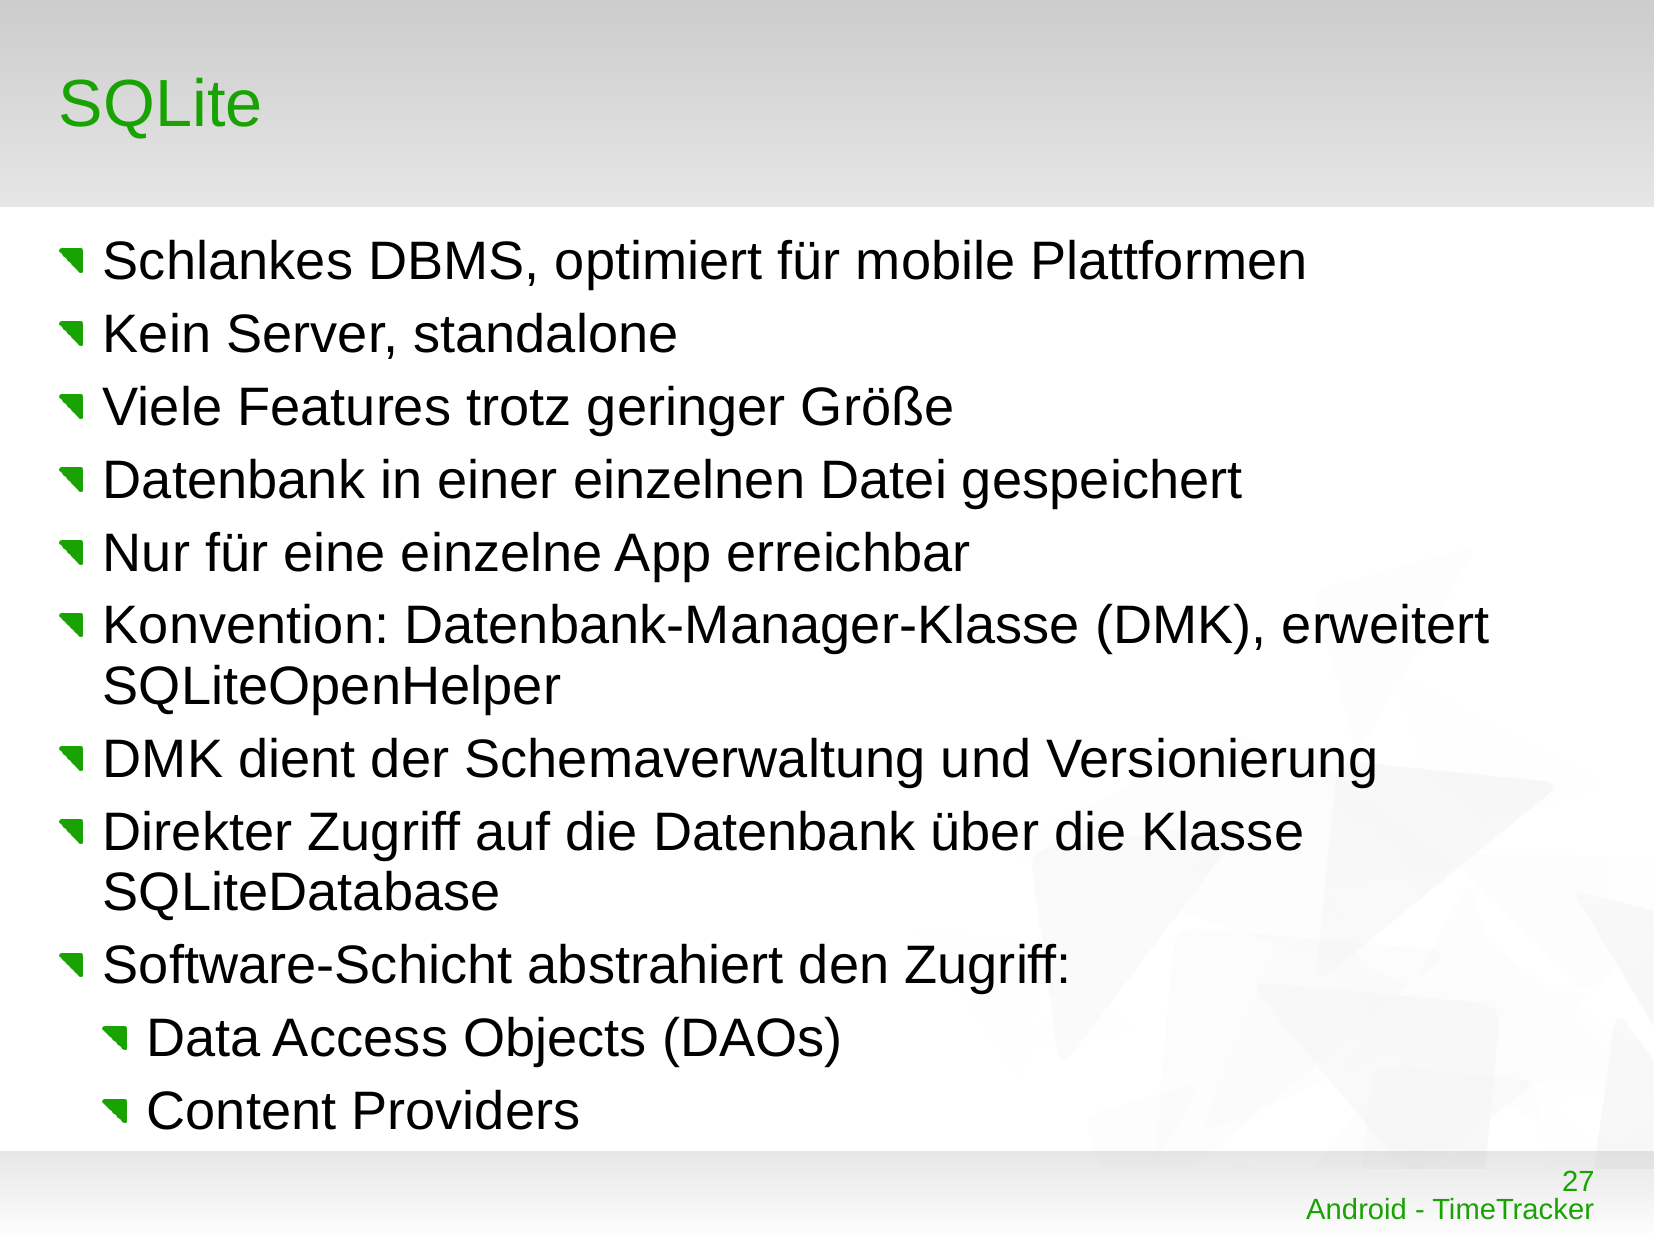

# SQLite
Schlankes DBMS, optimiert für mobile Plattformen
Kein Server, standalone
Viele Features trotz geringer Größe
Datenbank in einer einzelnen Datei gespeichert
Nur für eine einzelne App erreichbar
Konvention: Datenbank-Manager-Klasse (DMK), erweitert SQLiteOpenHelper
DMK dient der Schemaverwaltung und Versionierung
Direkter Zugriff auf die Datenbank über die Klasse SQLiteDatabase
Software-Schicht abstrahiert den Zugriff:
Data Access Objects (DAOs)
Content Providers
27
Android - TimeTracker